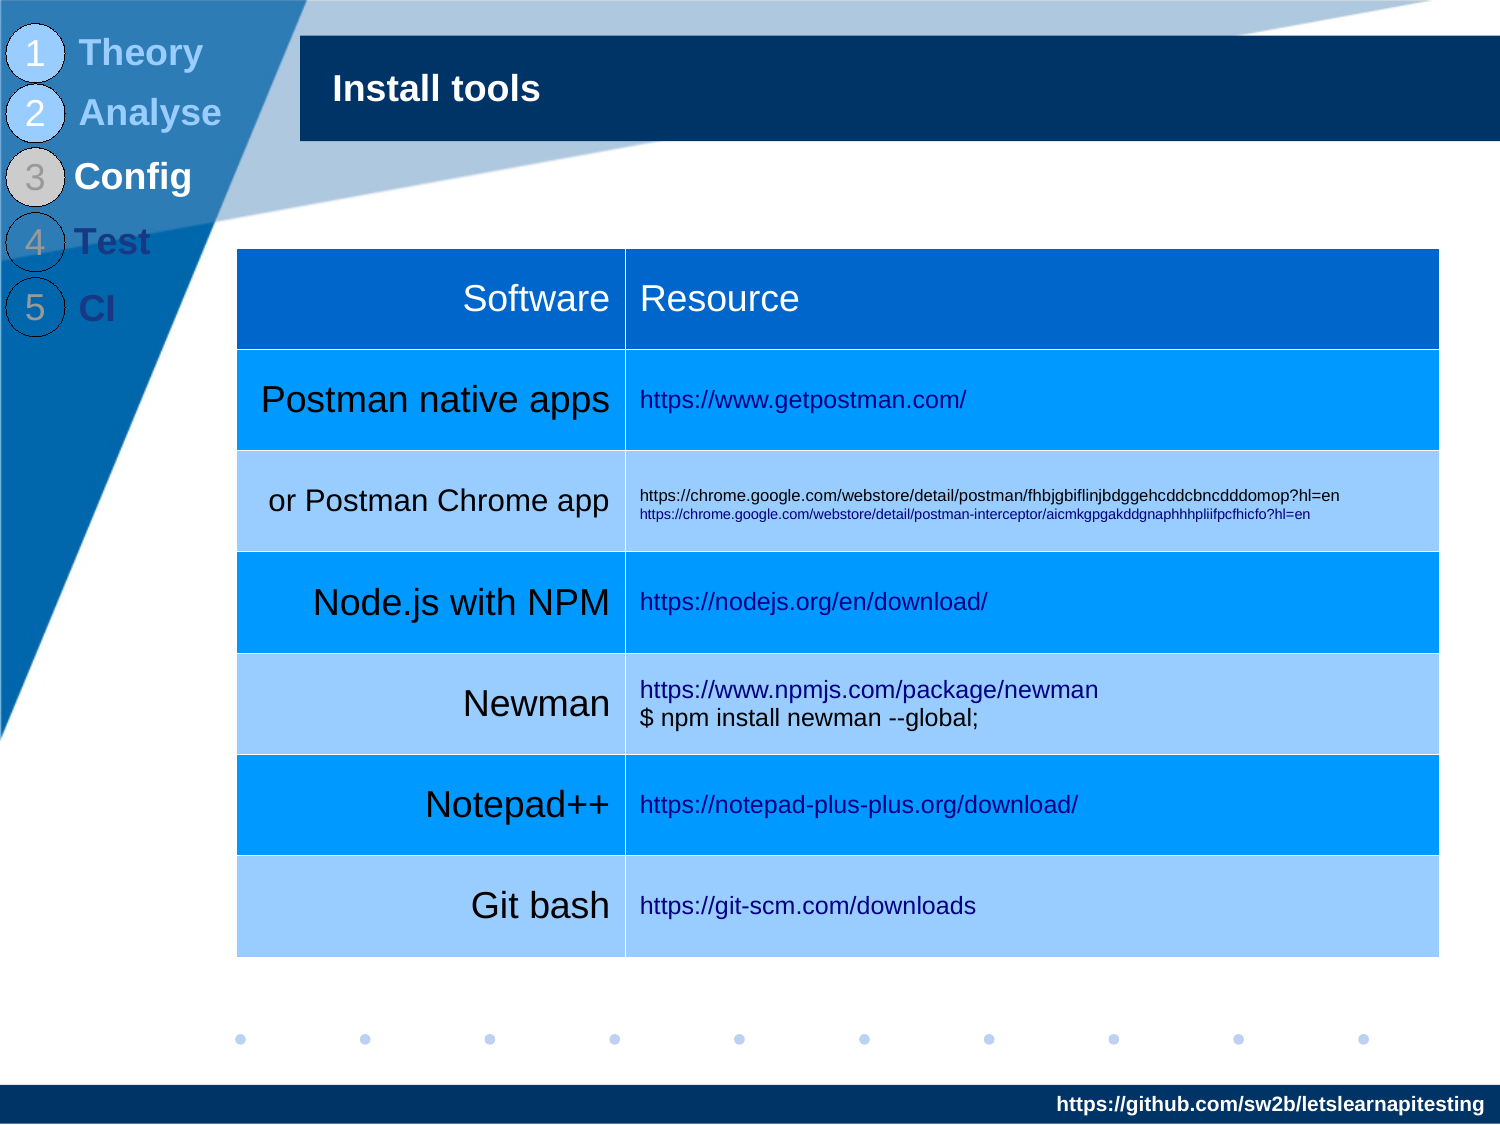

1
Theory
# Install tools
2
Analyse
3
Config
4
Test
| Software | Resource |
| --- | --- |
| Postman native apps | https://www.getpostman.com/ |
| or Postman Chrome app | https://chrome.google.com/webstore/detail/postman/fhbjgbiflinjbdggehcddcbncdddomop?hl=en https://chrome.google.com/webstore/detail/postman-interceptor/aicmkgpgakddgnaphhhpliifpcfhicfo?hl=en |
| Node.js with NPM | https://nodejs.org/en/download/ |
| Newman | https://www.npmjs.com/package/newman $ npm install newman --global; |
| Notepad++ | https://notepad-plus-plus.org/download/ |
| Git bash | https://git-scm.com/downloads |
5
CI